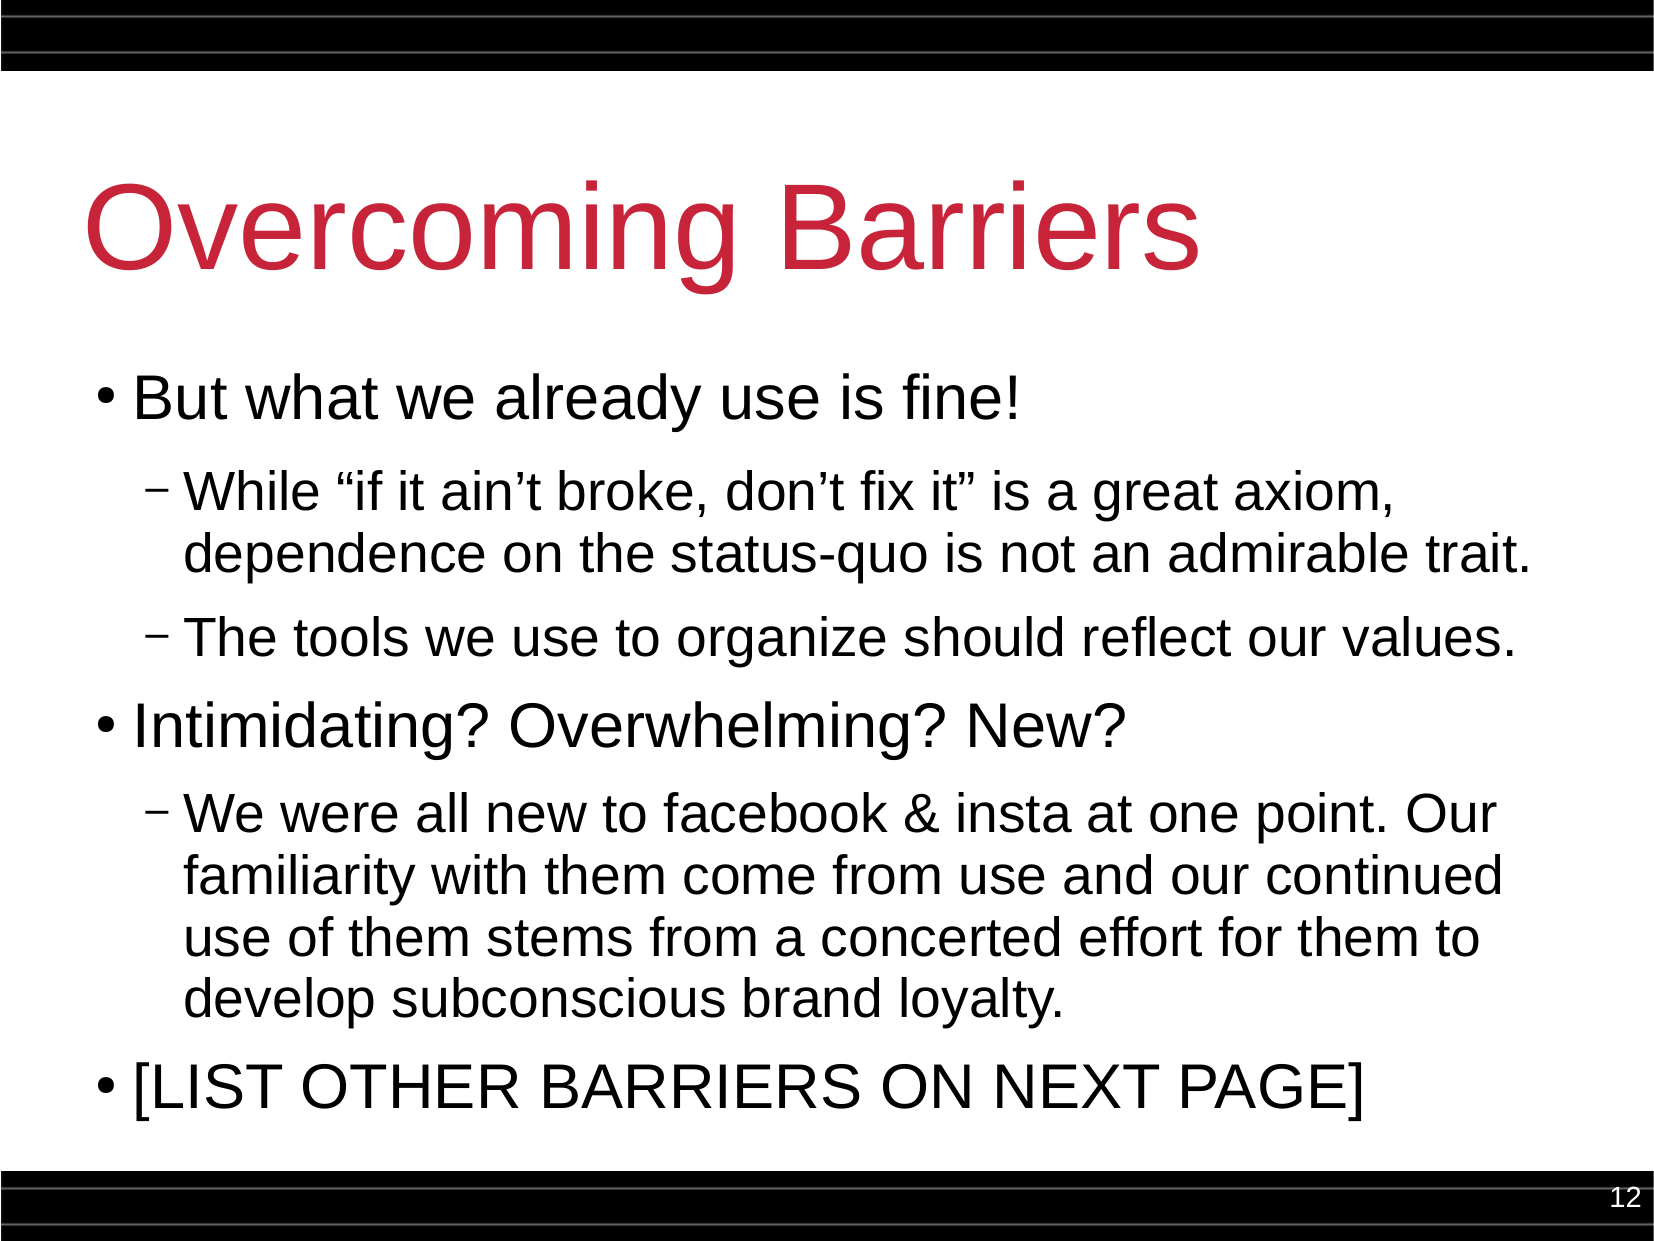

# Overcoming Barriers
But what we already use is fine!
While “if it ain’t broke, don’t fix it” is a great axiom, dependence on the status-quo is not an admirable trait.
The tools we use to organize should reflect our values.
Intimidating? Overwhelming? New?
We were all new to facebook & insta at one point. Our familiarity with them come from use and our continued use of them stems from a concerted effort for them to develop subconscious brand loyalty.
[LIST OTHER BARRIERS ON NEXT PAGE]